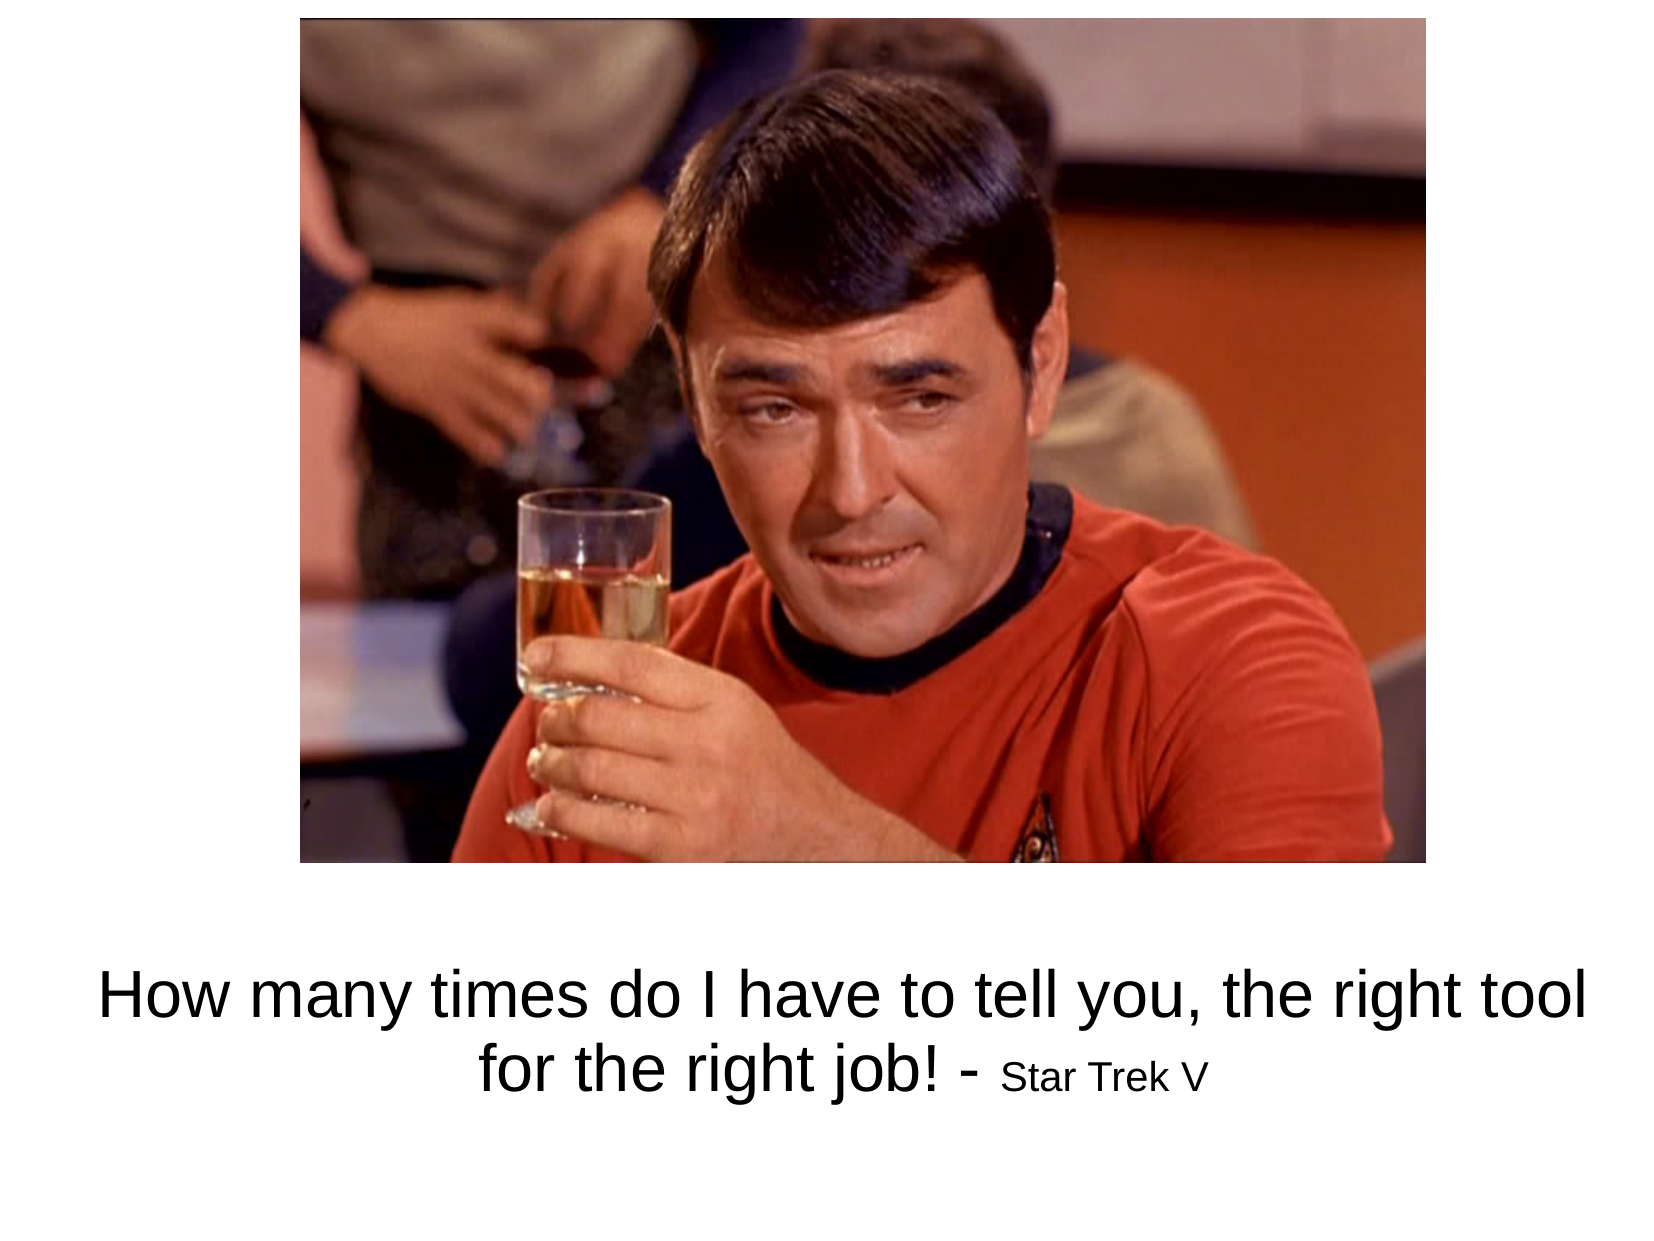

# How many times do I have to tell you, the right tool for the right job! - Star Trek V